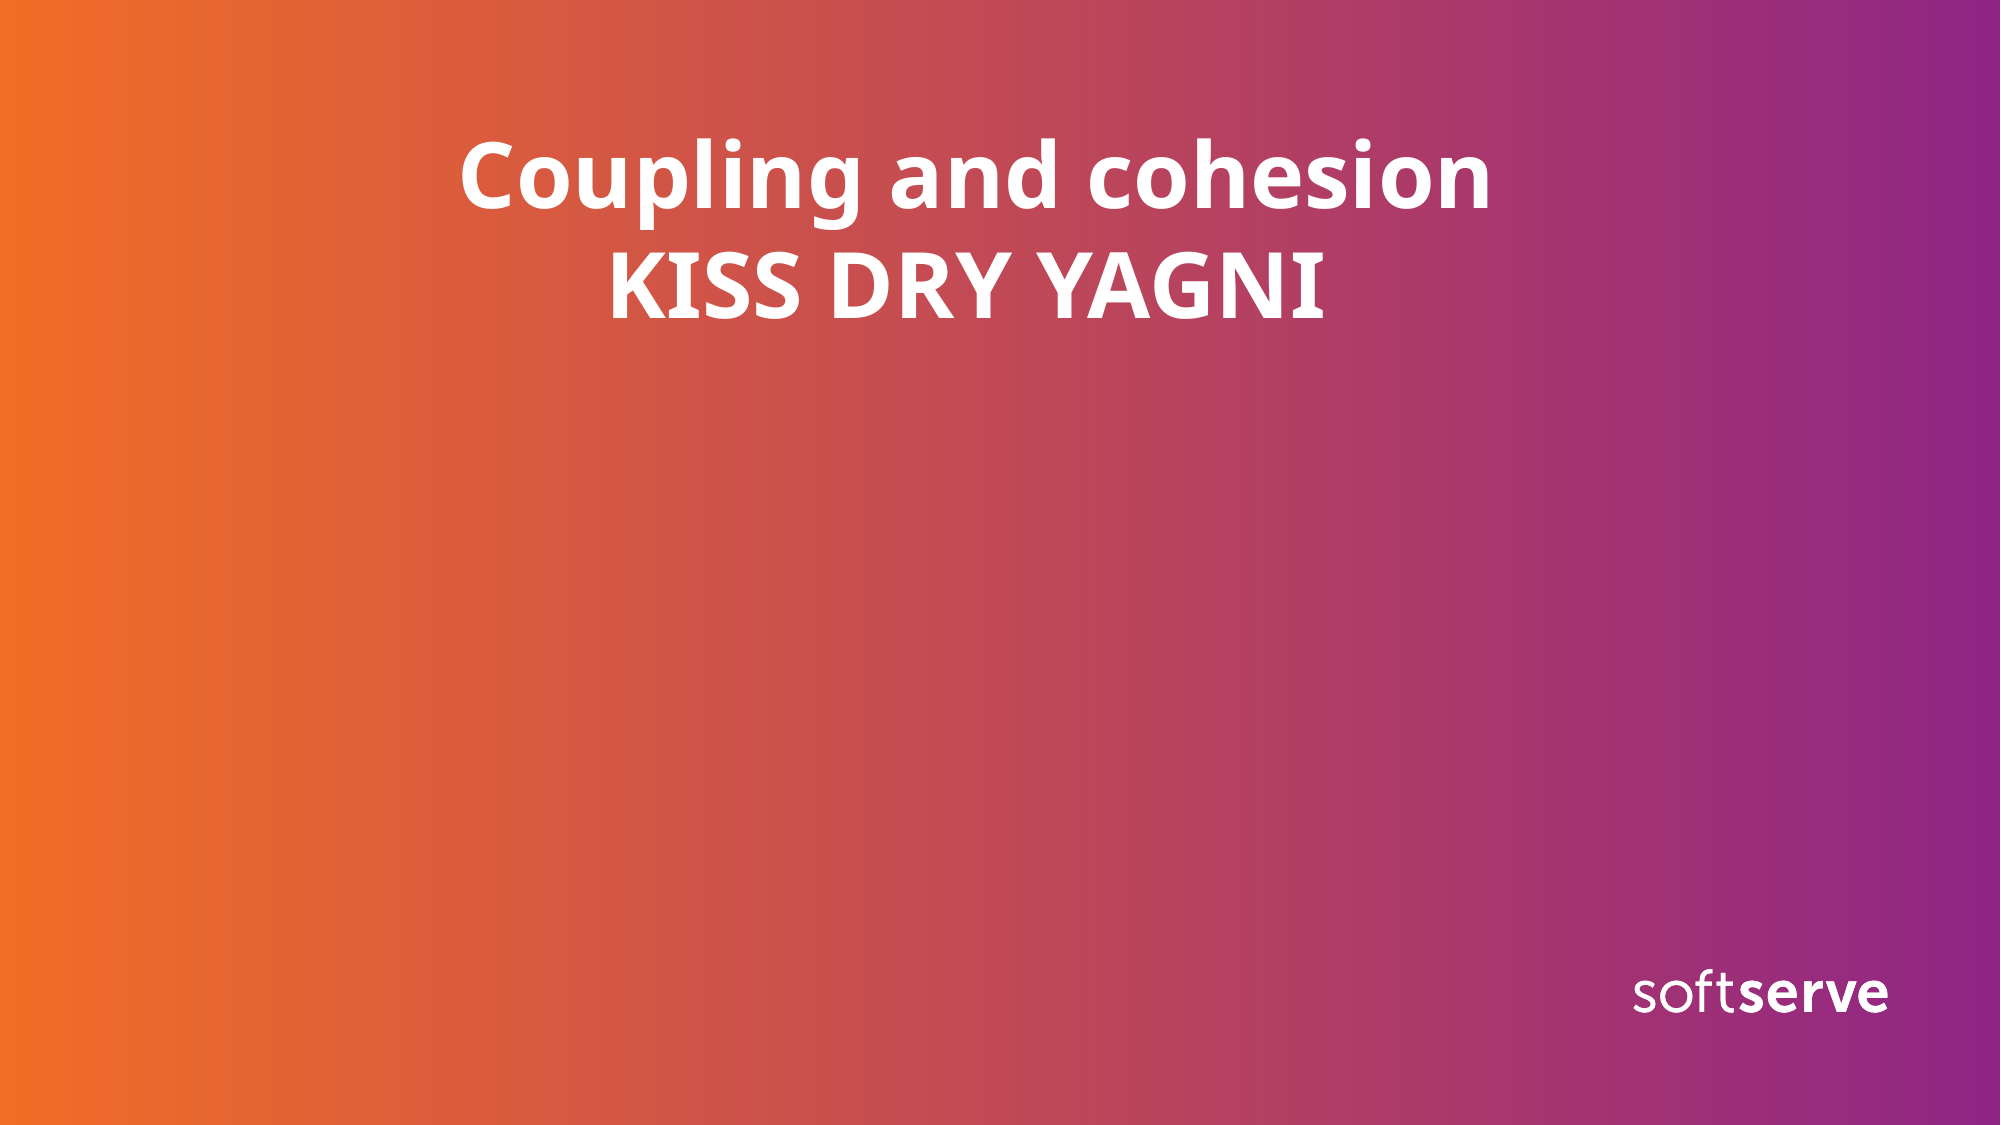

Coupling and cohesion
	 							KISS DRY YAGNI
#